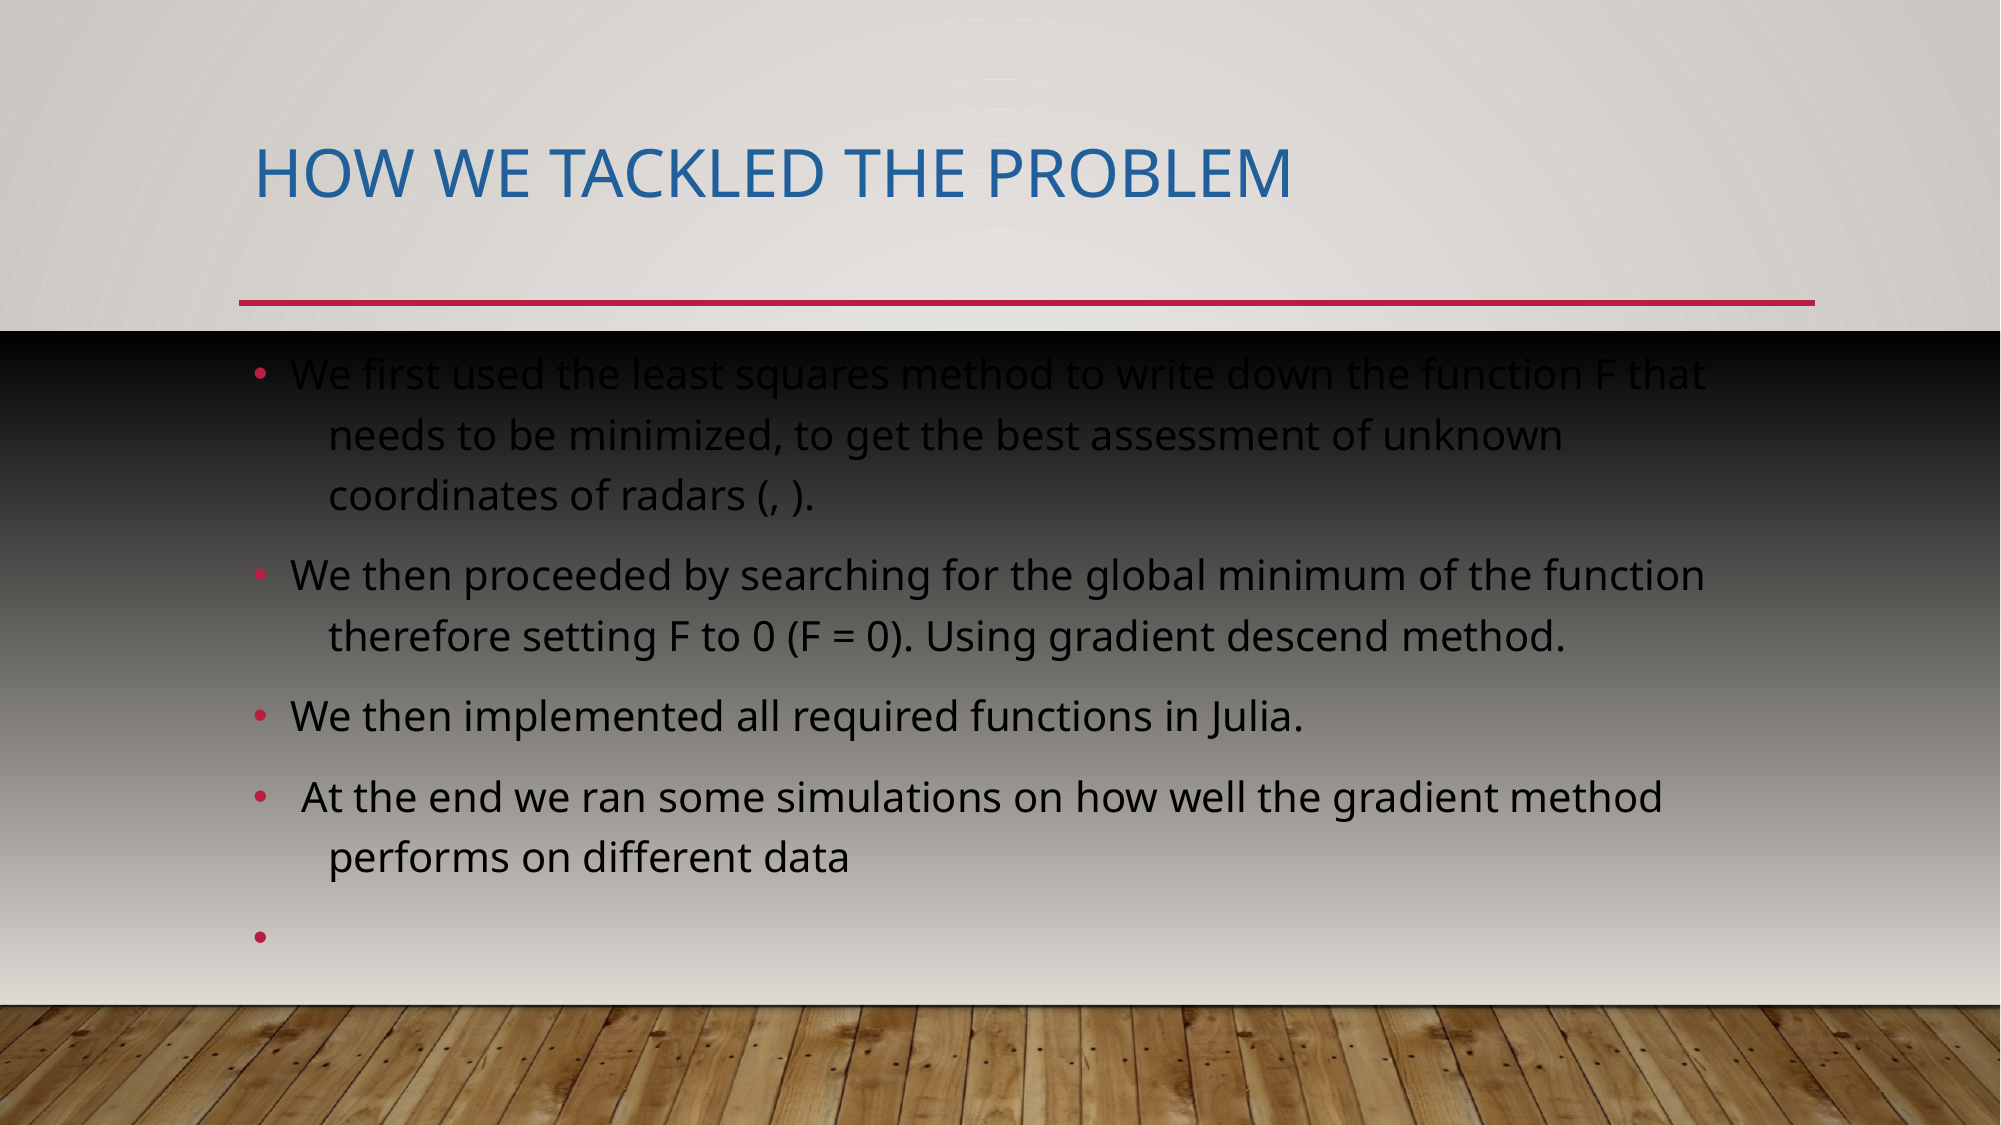

# How we tackled the problem
We first used the least squares method to write down the function F that needs to be minimized, to get the best assessment of unknown coordinates of radars (, ).
We then proceeded by searching for the global minimum of the function therefore setting F to 0 (F = 0). Using gradient descend method.
We then implemented all required functions in Julia.
 At the end we ran some simulations on how well the gradient method performs on different data